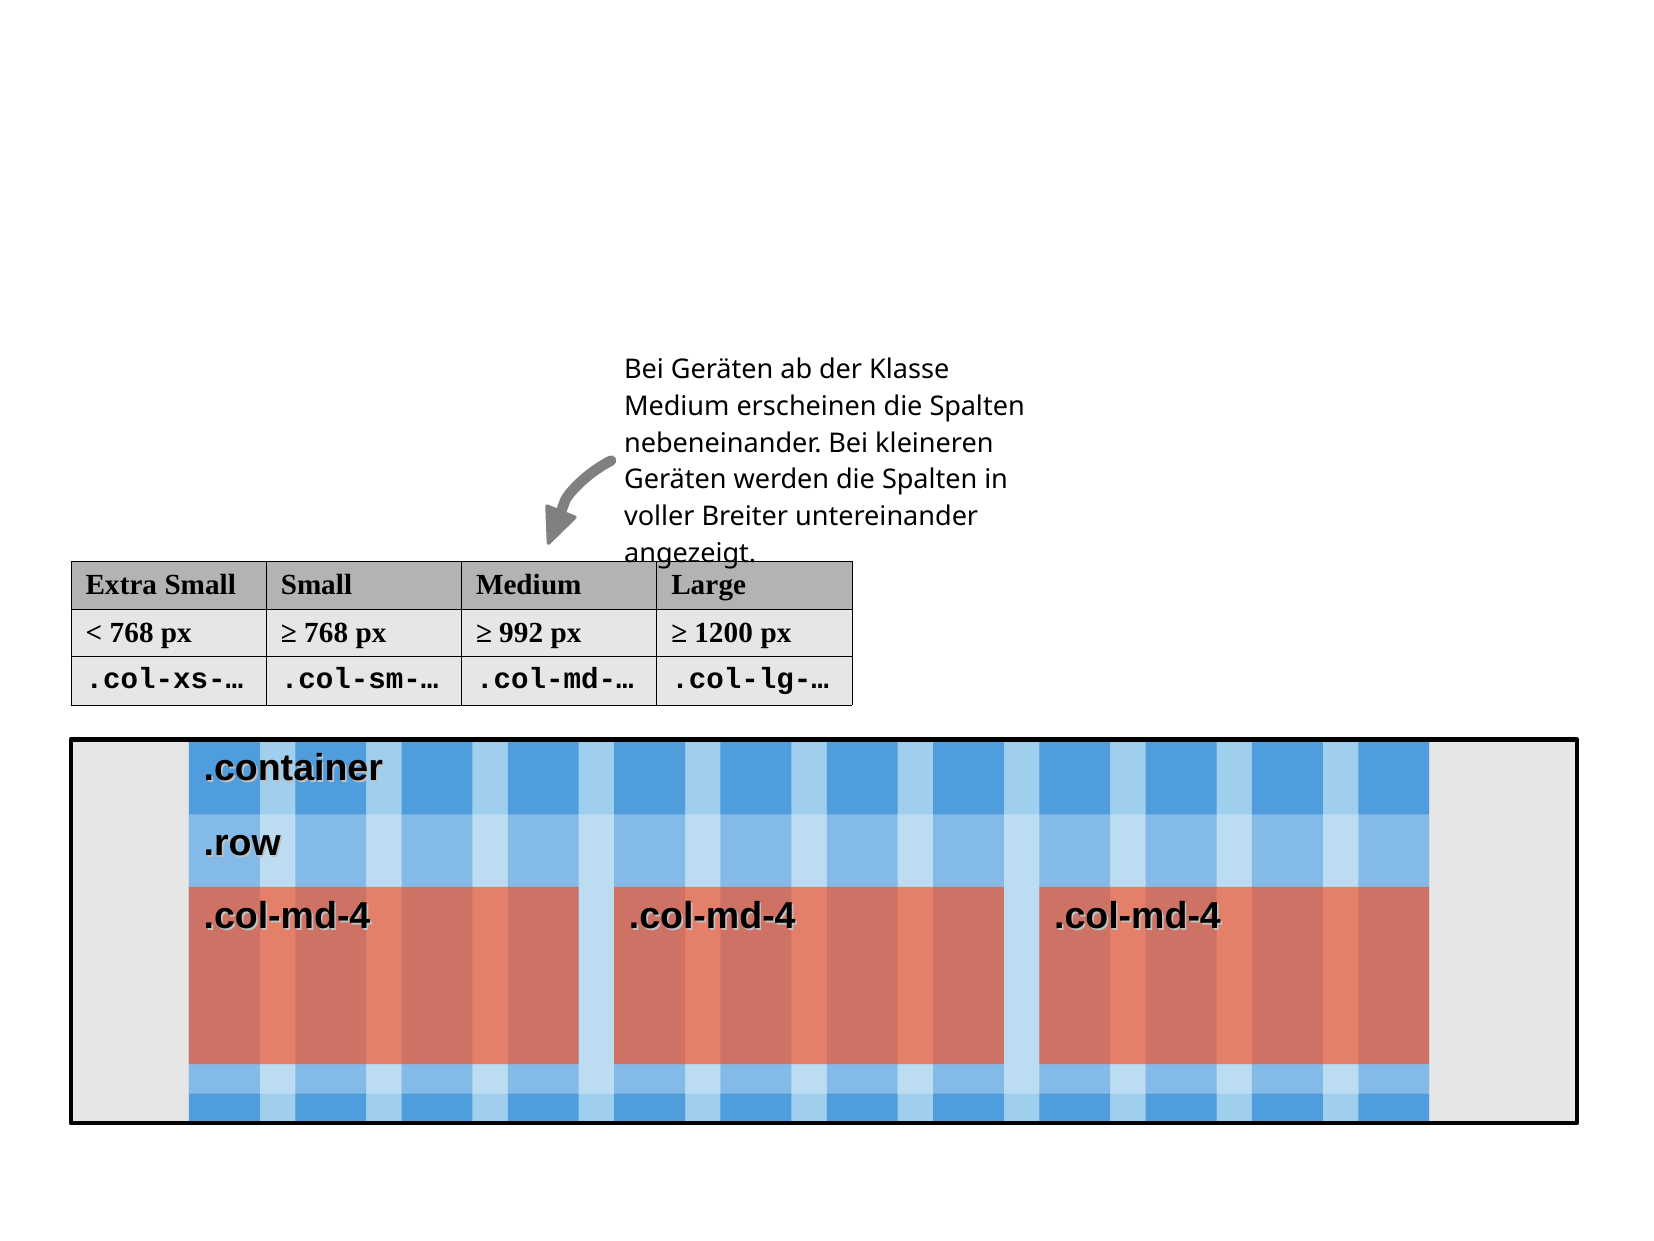

Bei Geräten ab der Klasse Medium erscheinen die Spalten nebeneinander. Bei kleineren Geräten werden die Spalten in voller Breiter untereinander angezeigt.
| Extra Small | Small | Medium | Large |
| --- | --- | --- | --- |
| < 768 px | ≥ 768 px | ≥ 992 px | ≥ 1200 px |
| .col-xs-… | .col-sm-… | .col-md-… | .col-lg-… |
.container
.row
.col-md-4
.col-md-4
.col-md-4